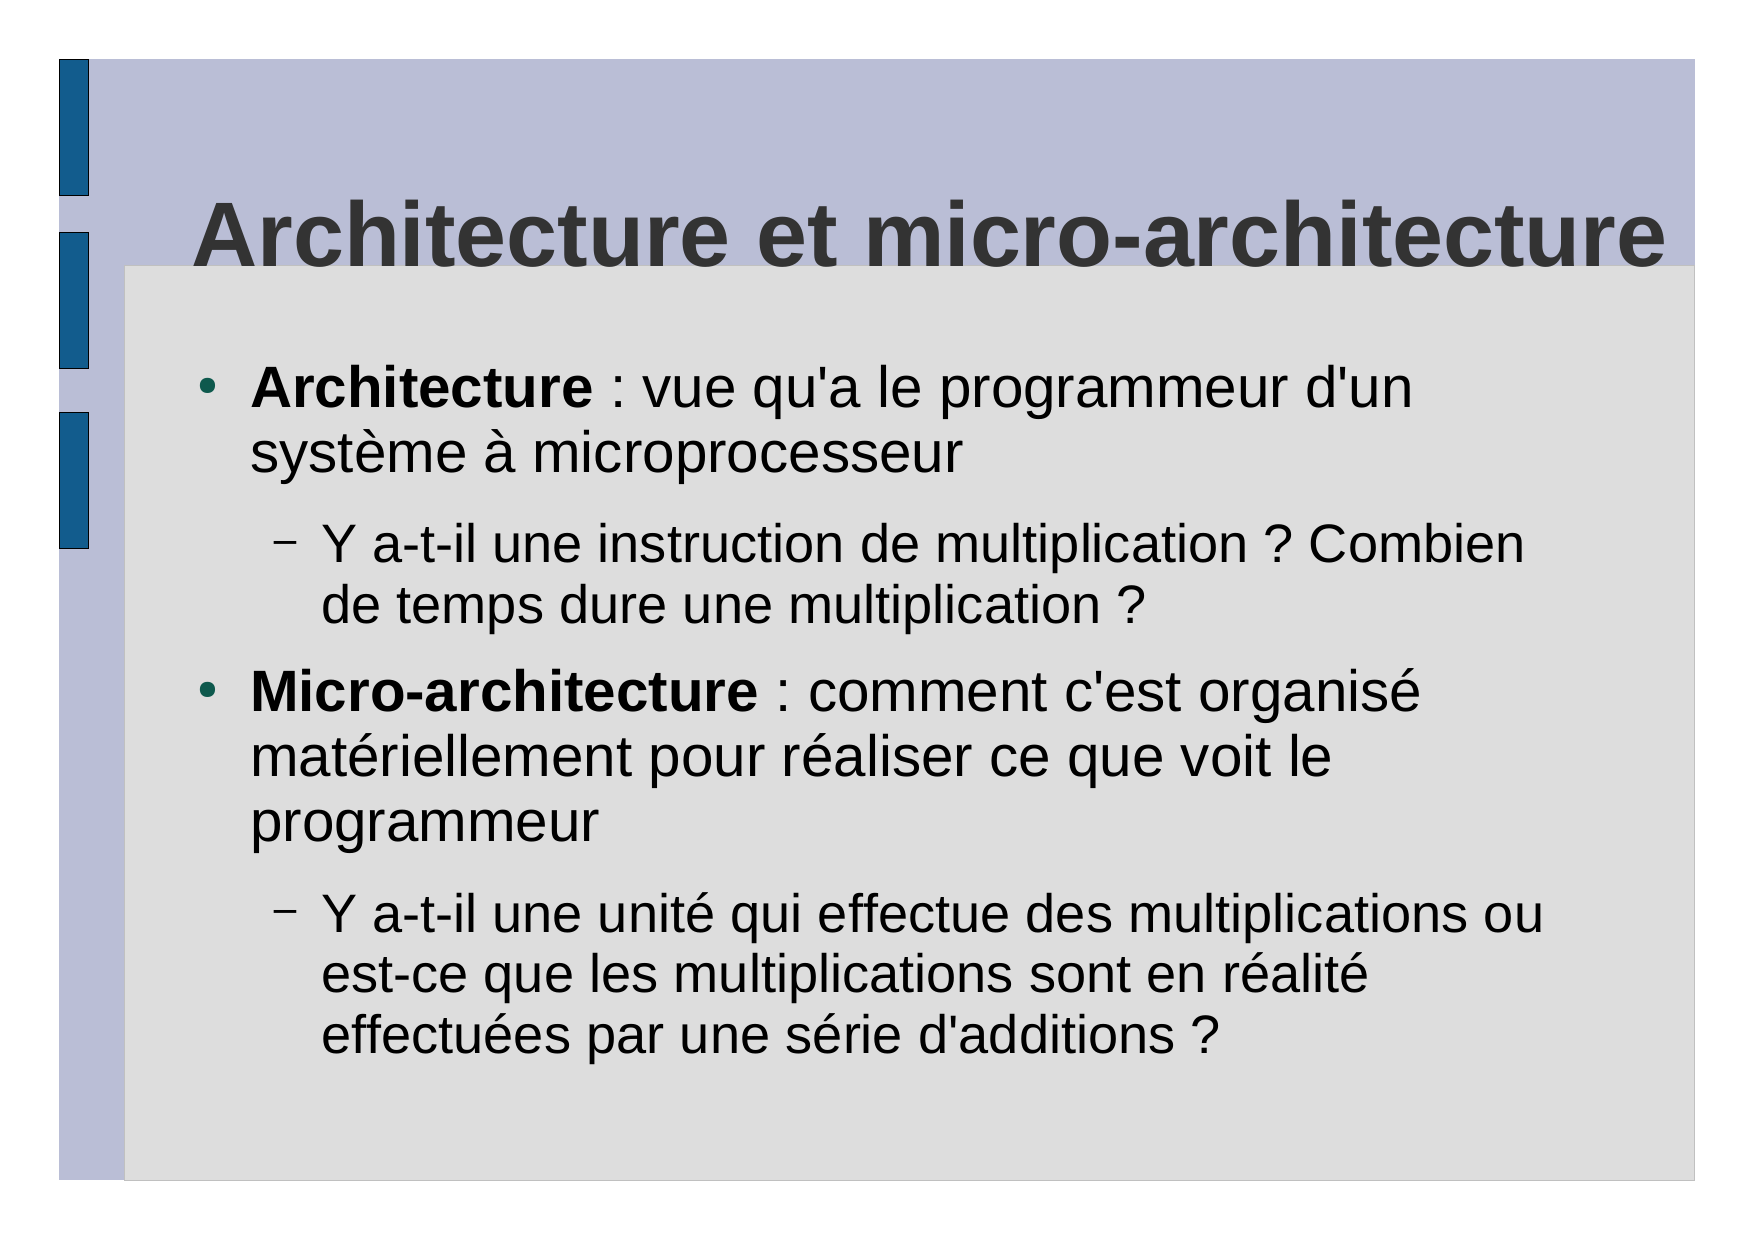

# Architecture et micro-architecture
Architecture : vue qu'a le programmeur d'un système à microprocesseur
Y a-t-il une instruction de multiplication ? Combien de temps dure une multiplication ?
Micro-architecture : comment c'est organisé matériellement pour réaliser ce que voit le programmeur
Y a-t-il une unité qui effectue des multiplications ou est-ce que les multiplications sont en réalité effectuées par une série d'additions ?